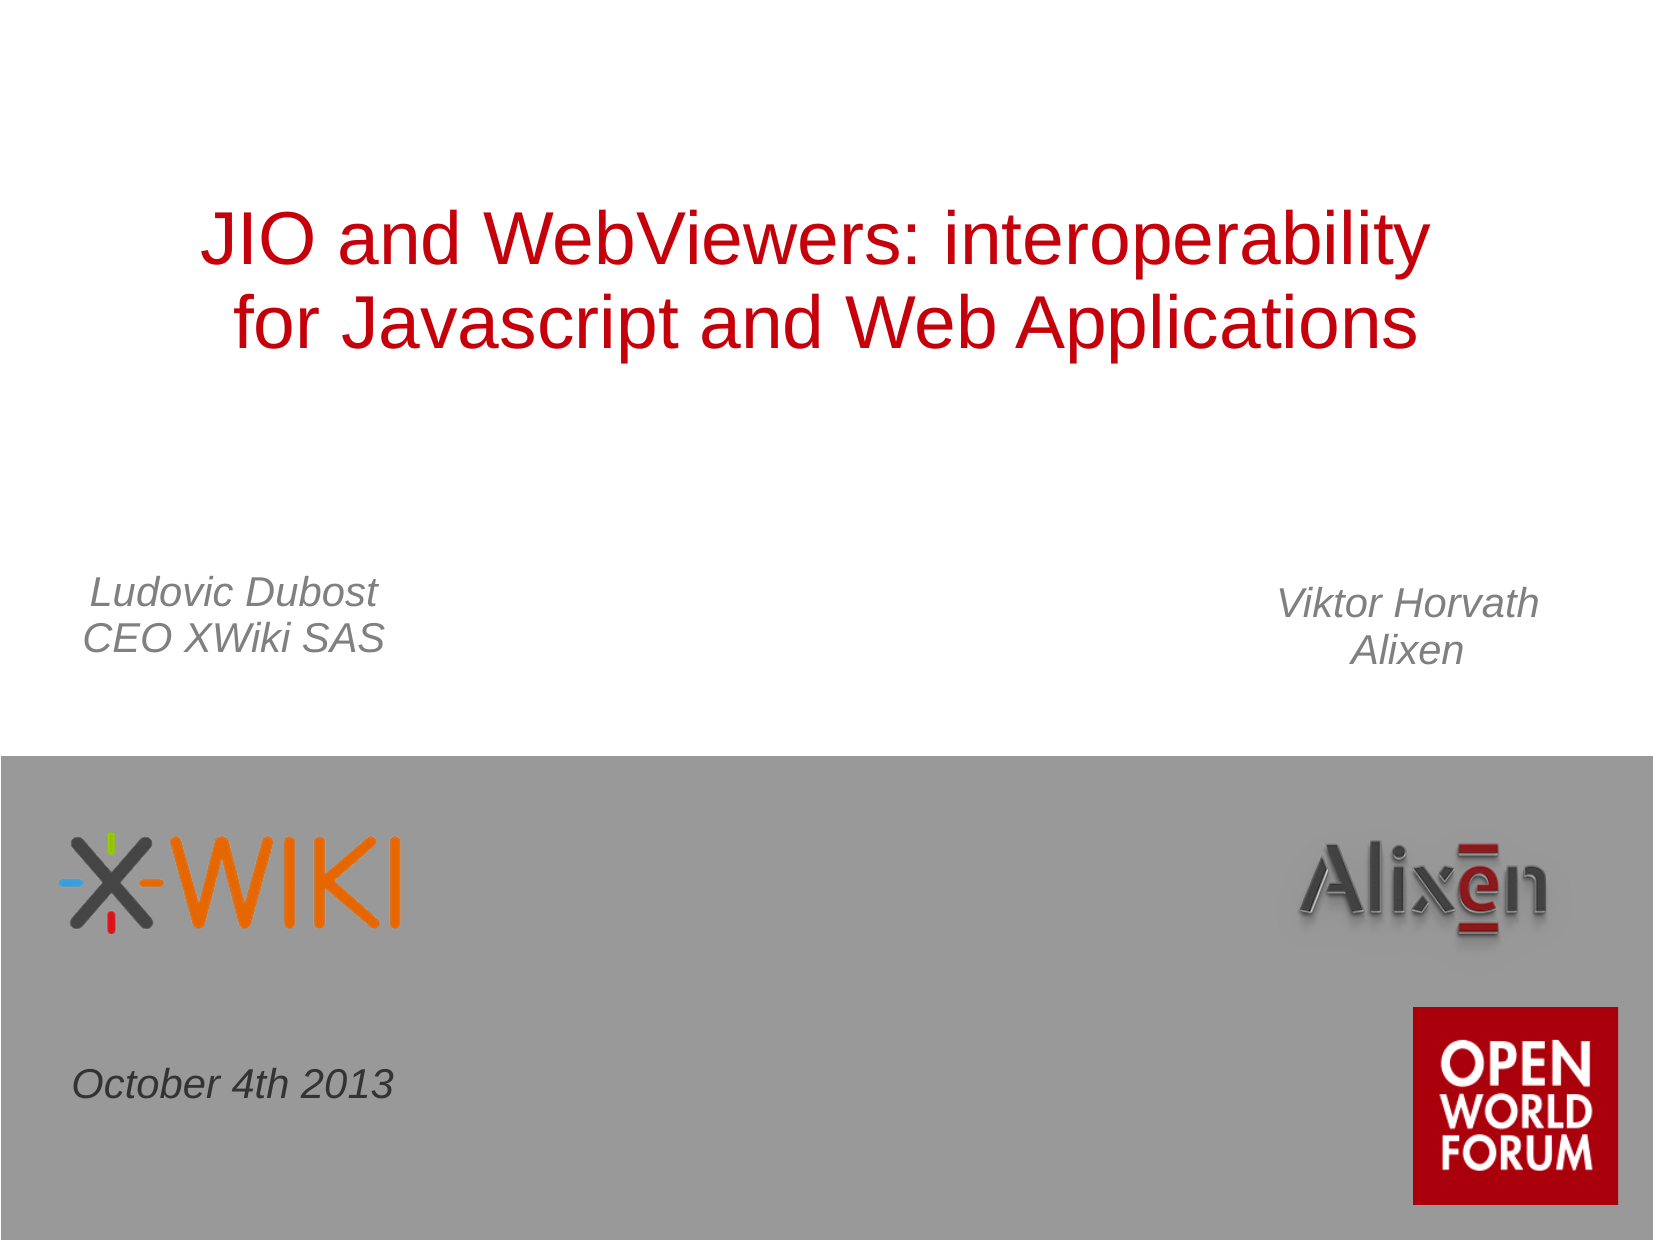

# JIO and WebViewers: interoperability for Javascript and Web Applications
Ludovic Dubost
CEO XWiki SAS
Viktor Horvath
Alixen
October 4th 2013